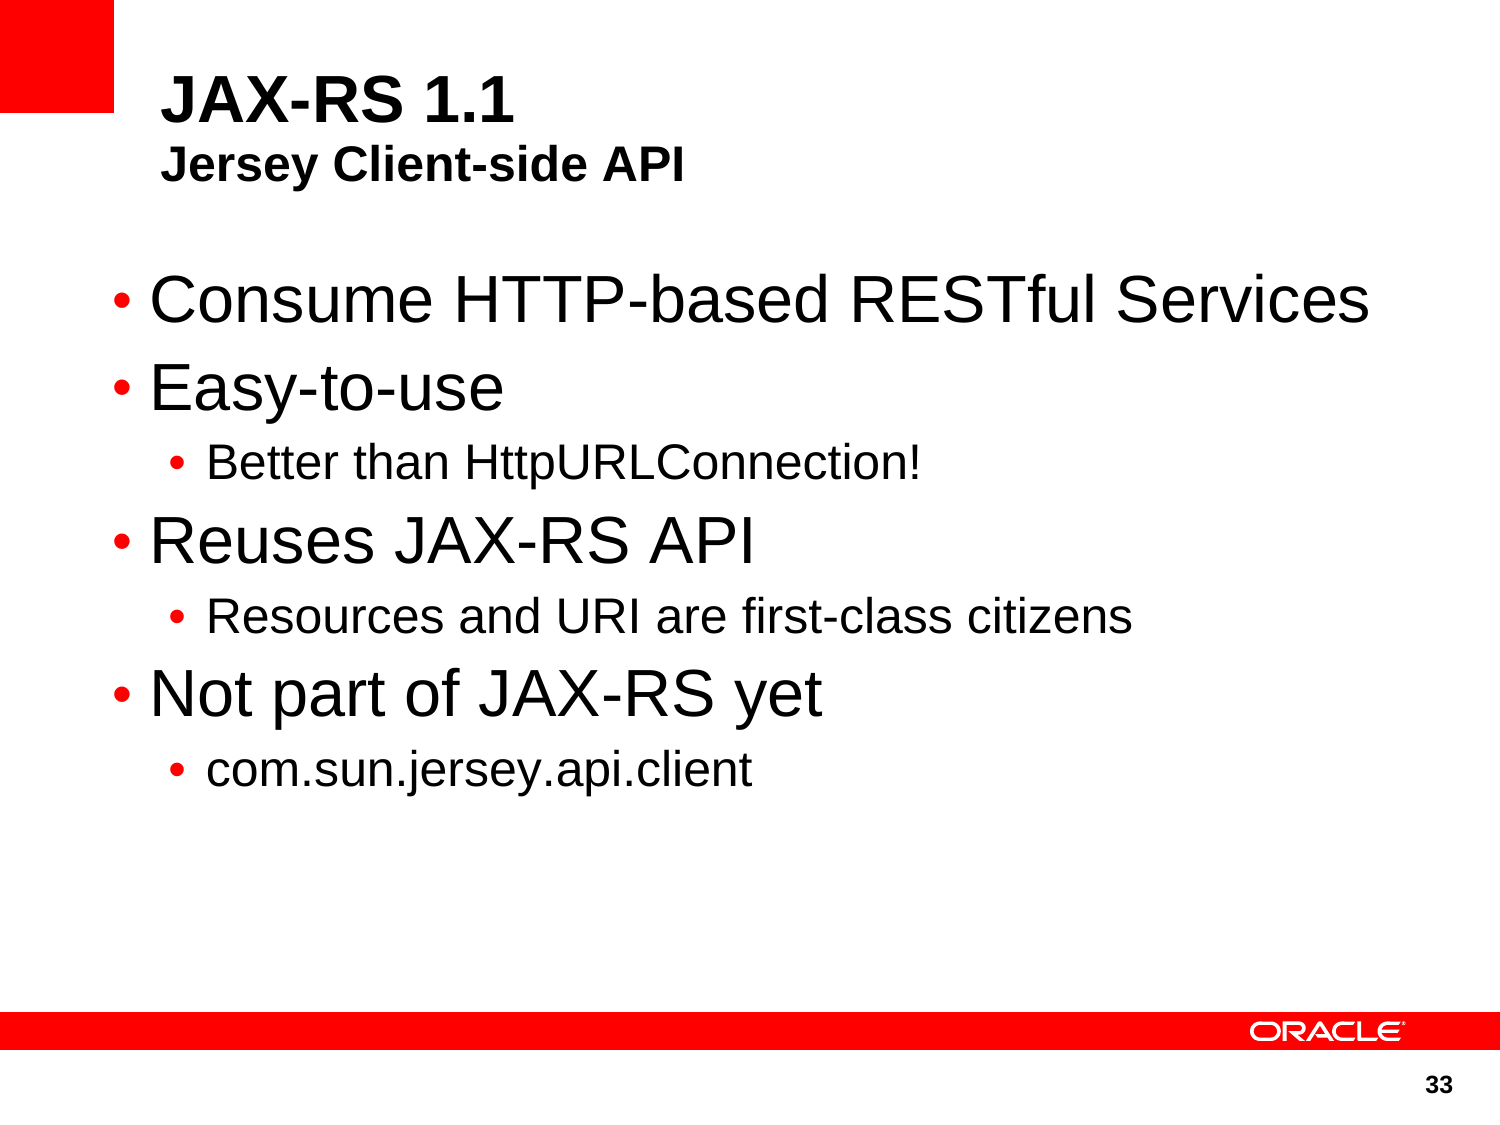

# JAX-RS 1.1 Jersey Client-side API
Consume HTTP-based RESTful Services
Easy-to-use
Better than HttpURLConnection!
Reuses JAX-RS API
Resources and URI are first-class citizens
Not part of JAX-RS yet
com.sun.jersey.api.client